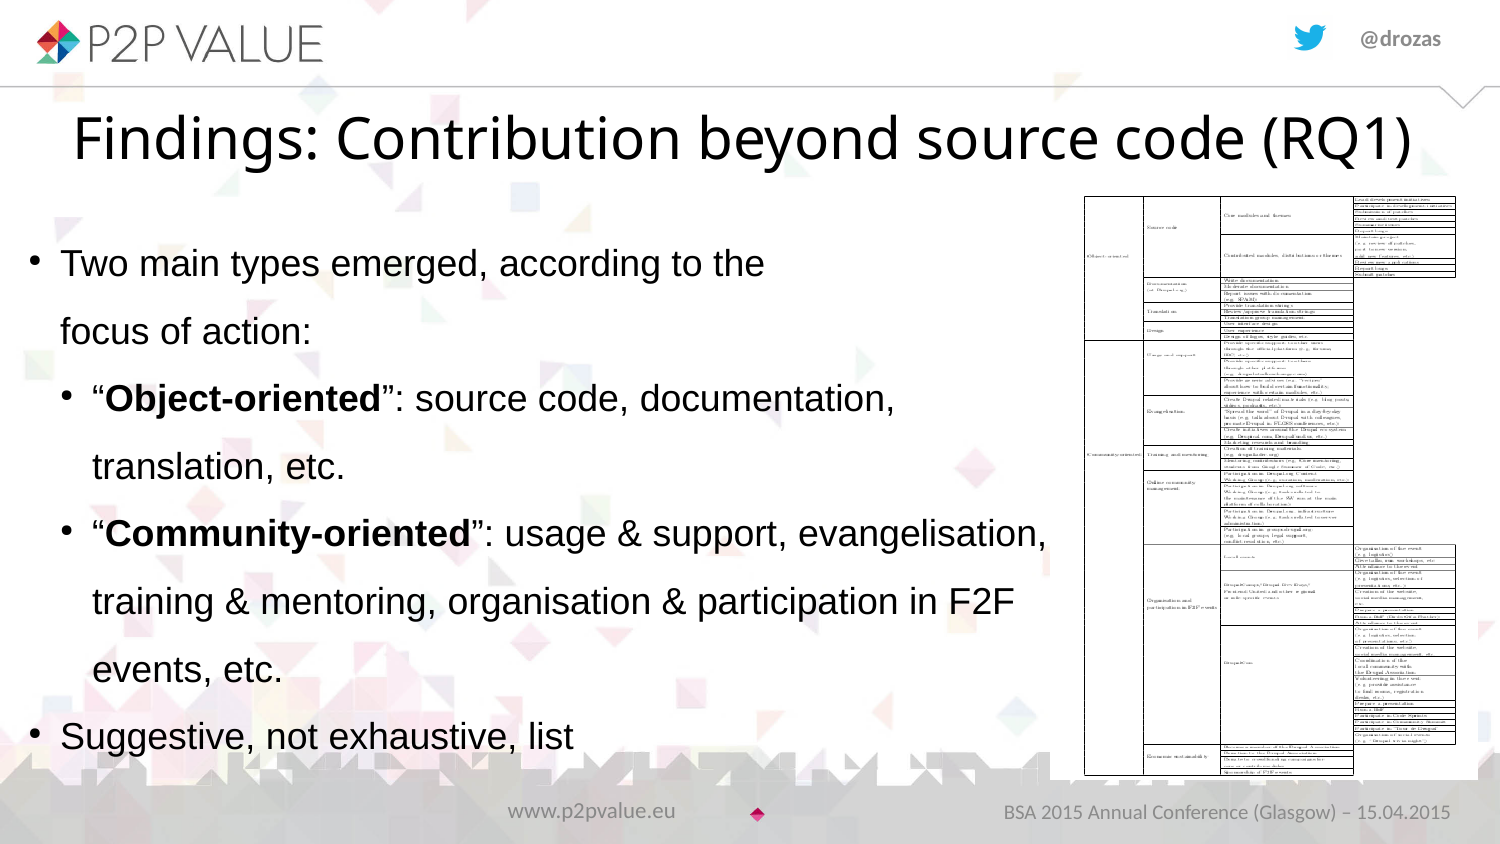

@drozas
Findings: Contribution beyond source code (RQ1)
# Two main types emerged, according to the focus of action:
“Object-oriented”: source code, documentation, translation, etc.
“Community-oriented”: usage & support, evangelisation, training & mentoring, organisation & participation in F2F events, etc.
Suggestive, not exhaustive, list
BSA 2015 Annual Conference (Glasgow) – 15.04.2015
www.p2pvalue.eu